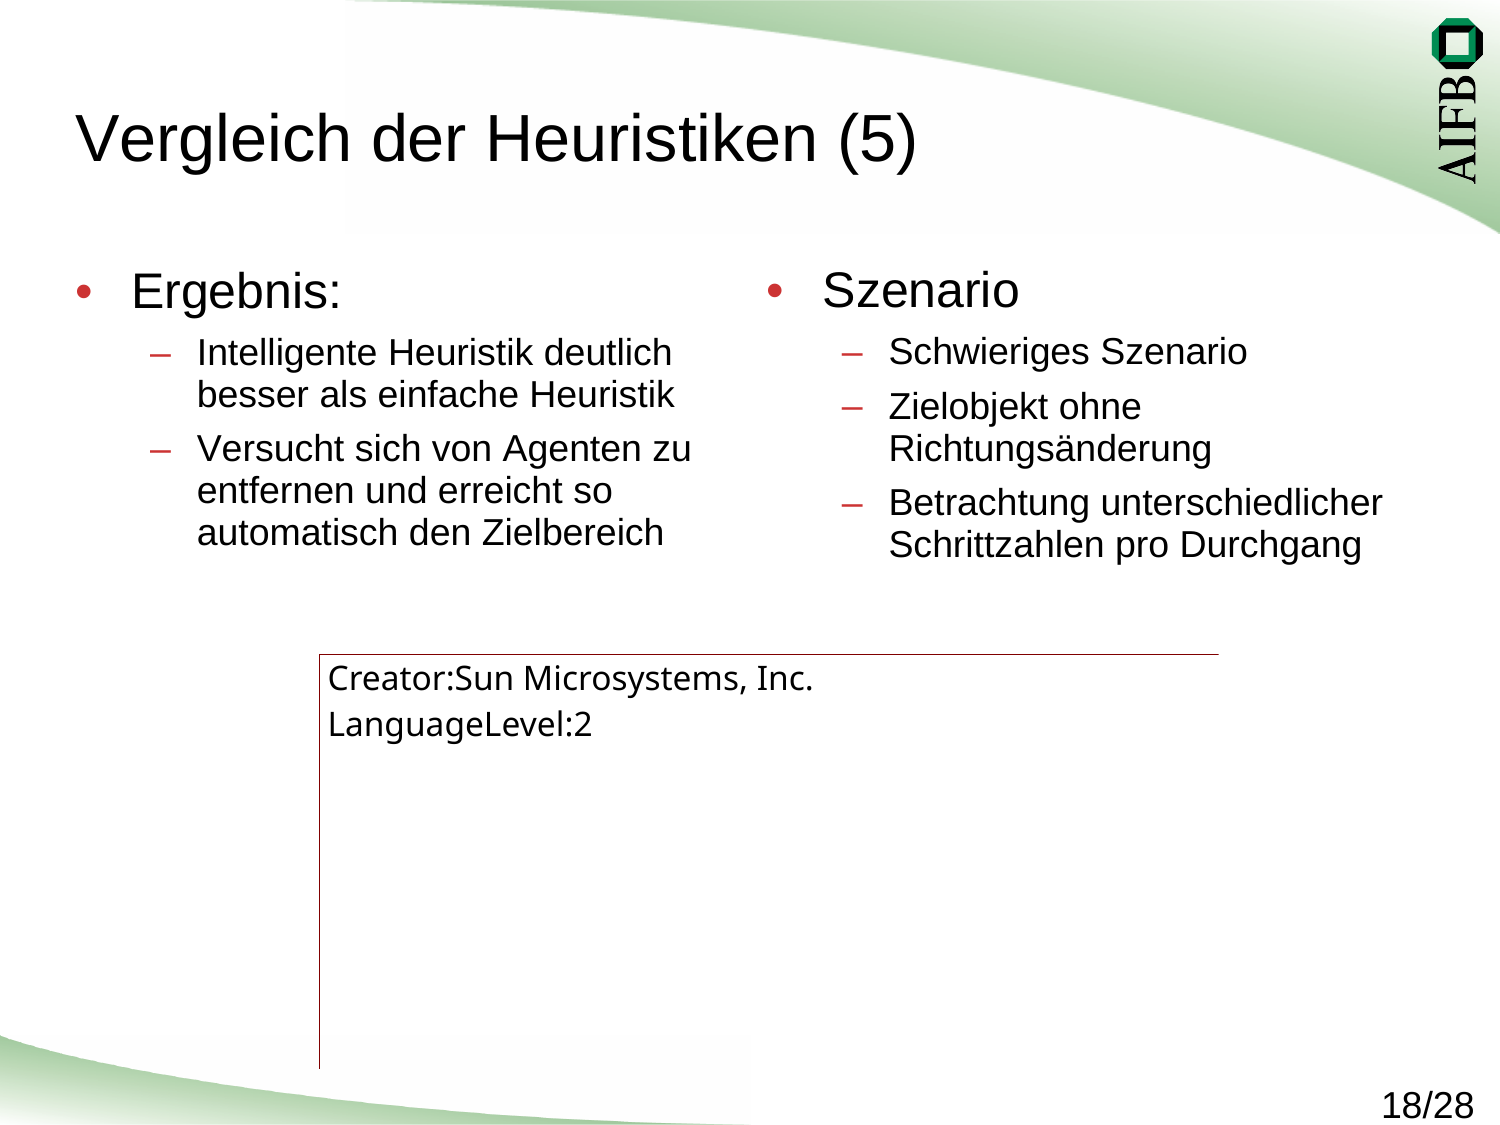

# Vergleich der Heuristiken (5)
Szenario
Schwieriges Szenario
Zielobjekt ohne Richtungsänderung
Betrachtung unterschiedlicher Schrittzahlen pro Durchgang
Ergebnis:
Intelligente Heuristik deutlich besser als einfache Heuristik
Versucht sich von Agenten zu entfernen und erreicht so automatisch den Zielbereich
18